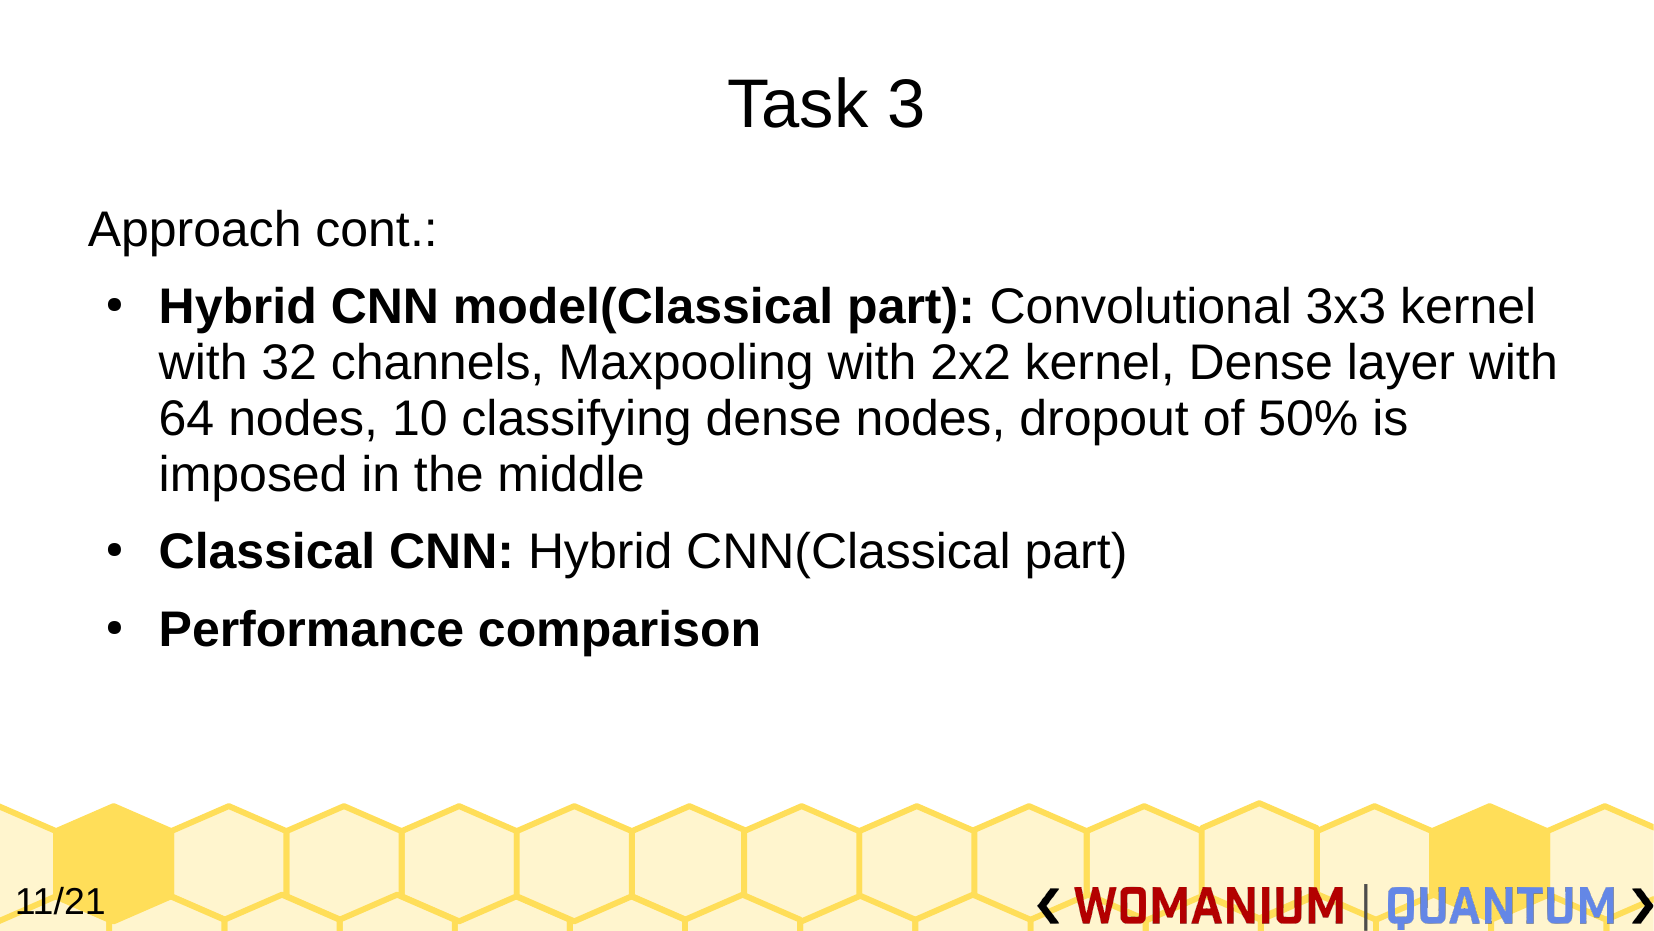

# Task 3
Approach cont.:
Hybrid CNN model(Classical part): Convolutional 3x3 kernel with 32 channels, Maxpooling with 2x2 kernel, Dense layer with 64 nodes, 10 classifying dense nodes, dropout of 50% is imposed in the middle
Classical CNN: Hybrid CNN(Classical part)
Performance comparison
11/21